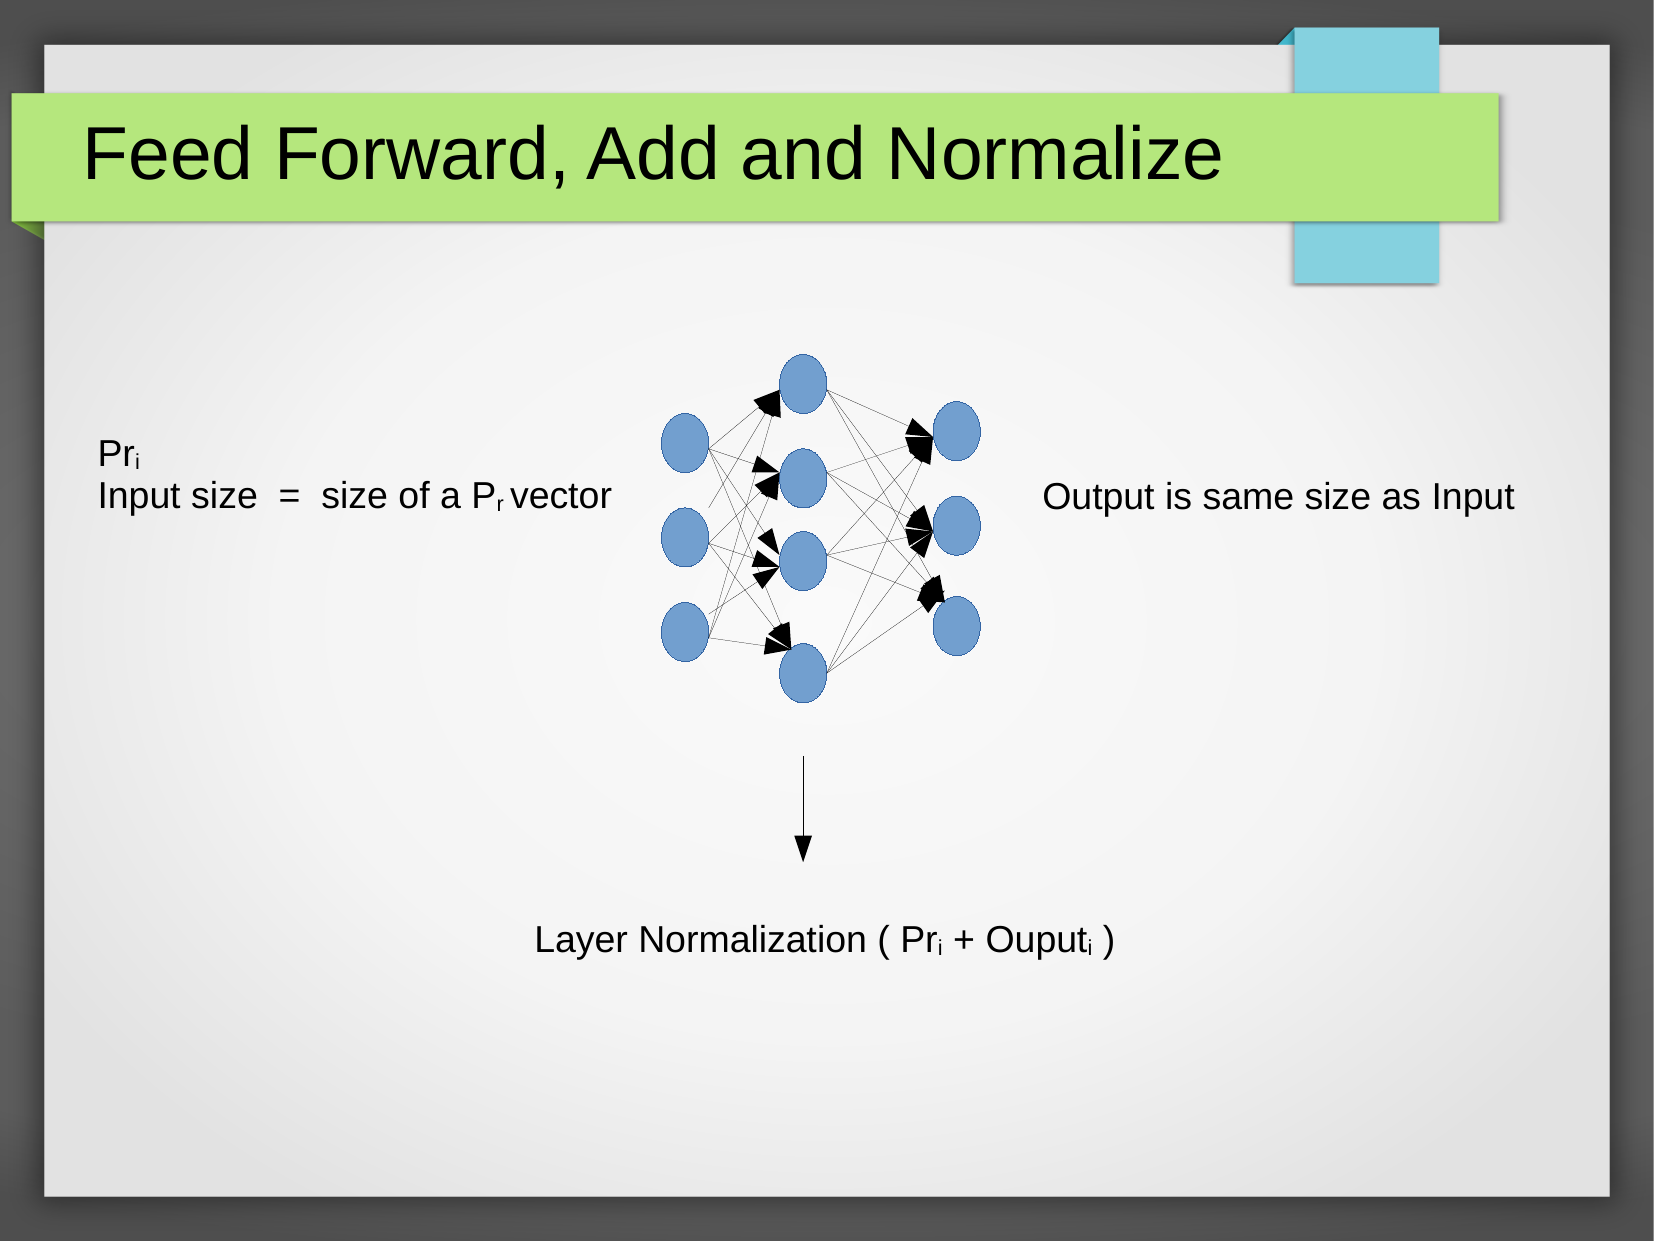

# Feed Forward, Add and Normalize
Pri
Input size = size of a Pr vector
Output is same size as Input
Layer Normalization ( Pri + Ouputi )